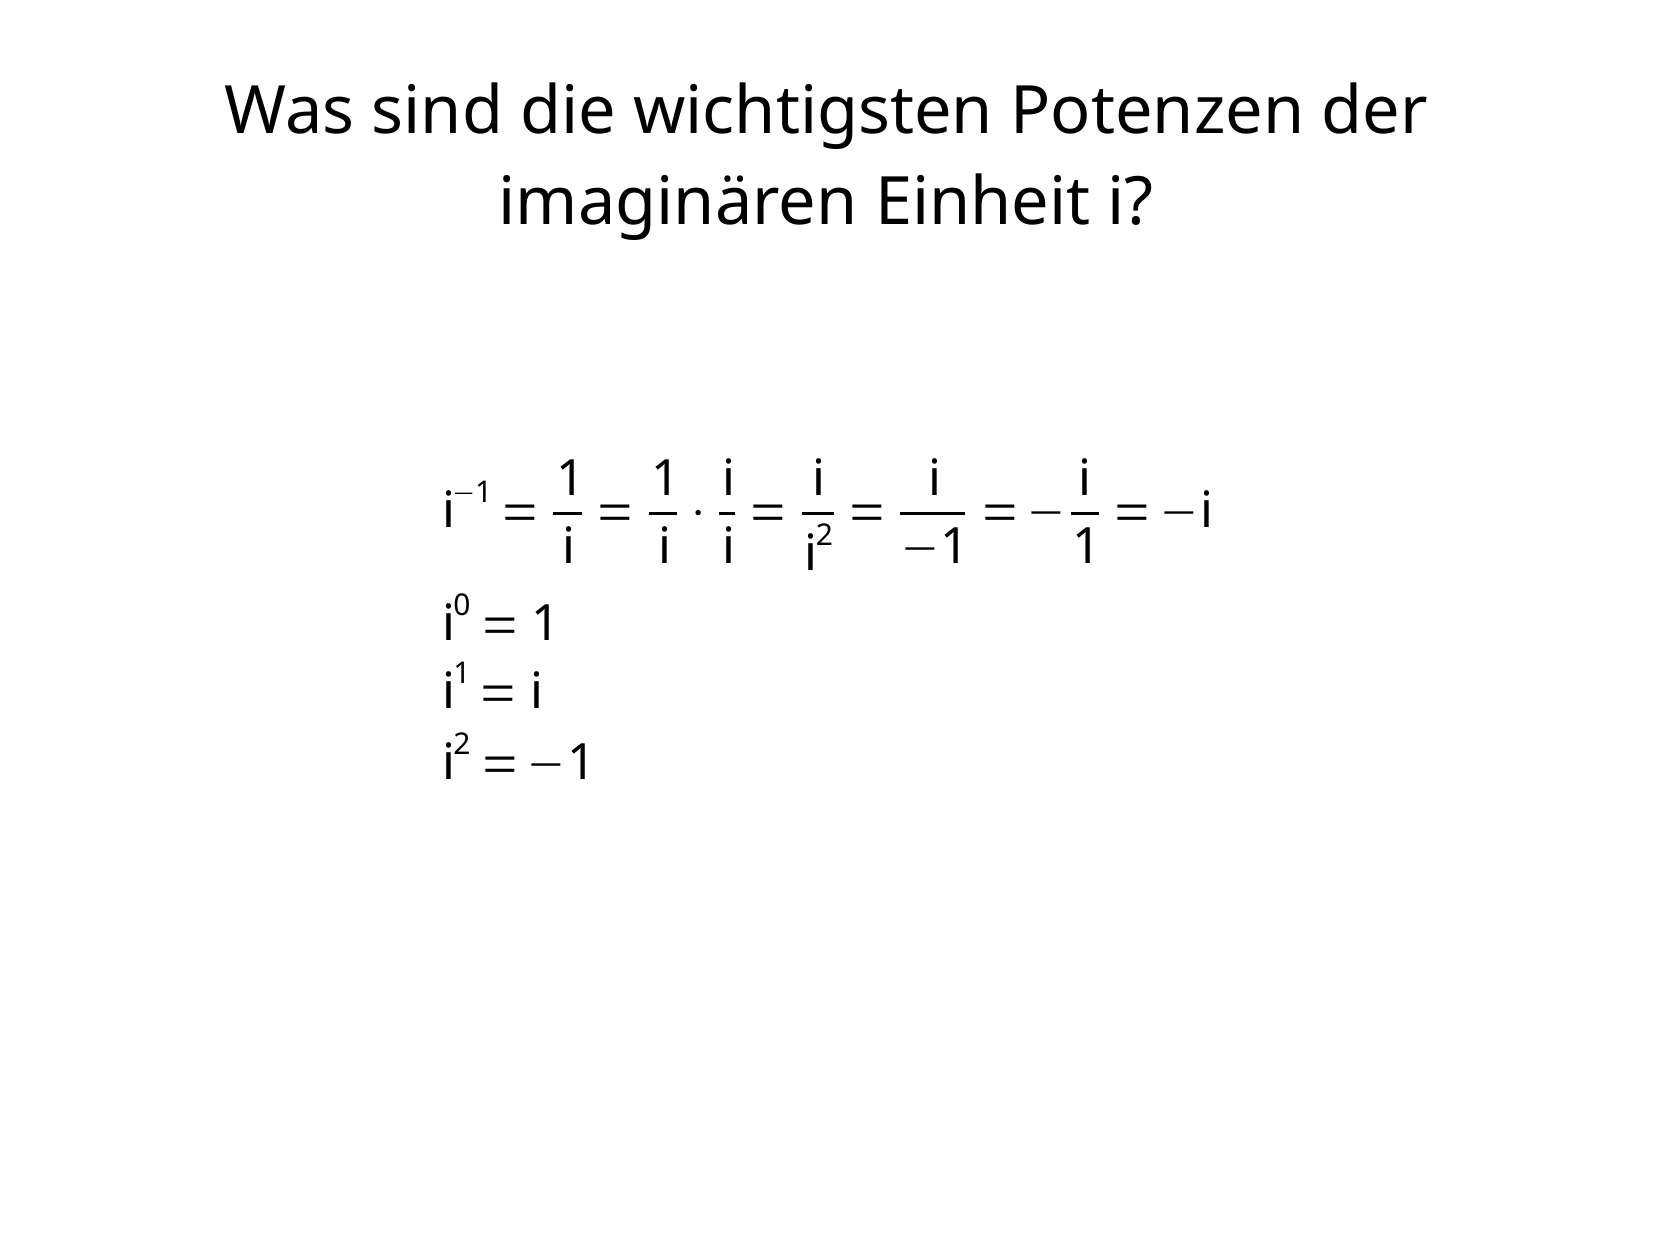

# Was sind die wichtigsten Potenzen der imaginären Einheit i?